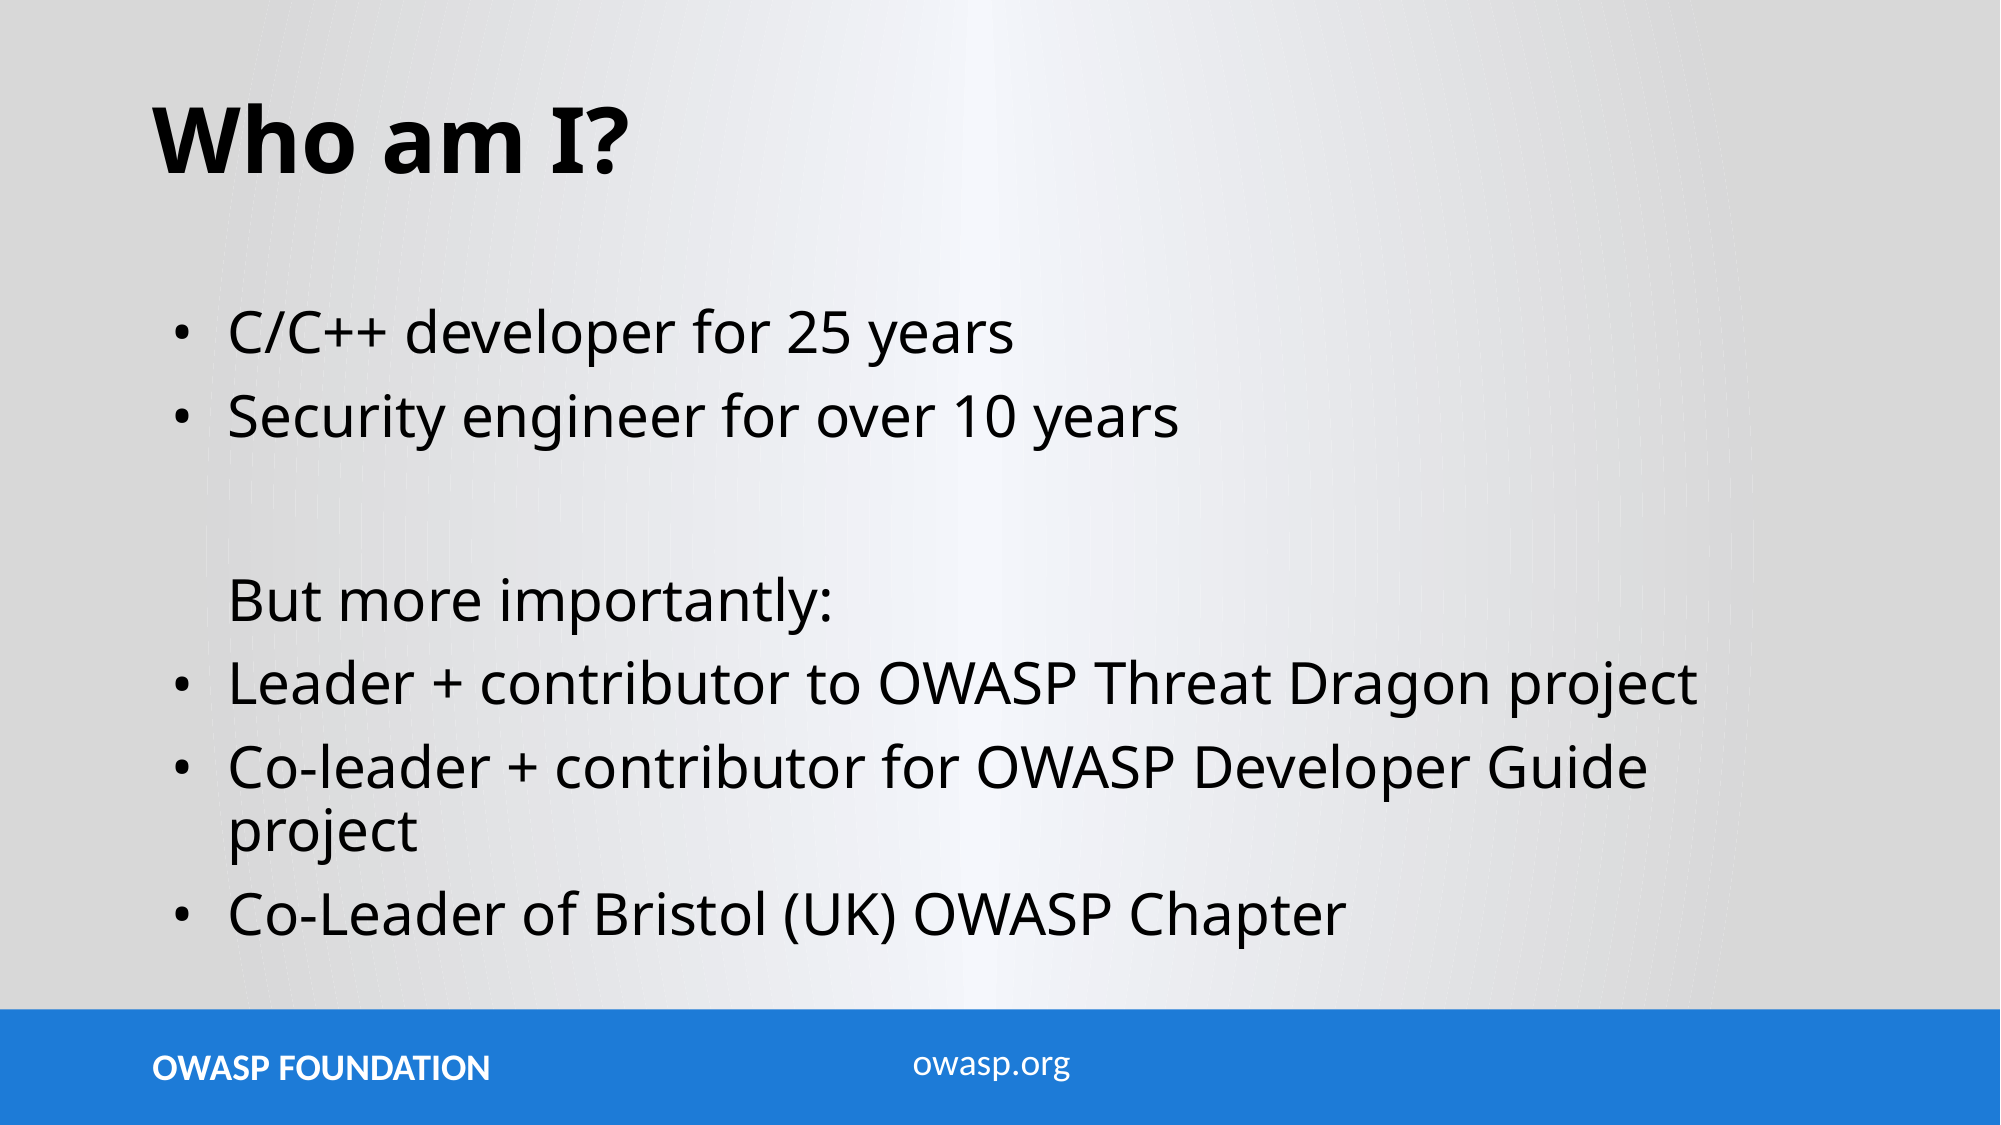

# Who am I?
C/C++ developer for 25 years
Security engineer for over 10 years
But more importantly:
Leader + contributor to OWASP Threat Dragon project
Co-leader + contributor for OWASP Developer Guide project
Co-Leader of Bristol (UK) OWASP Chapter